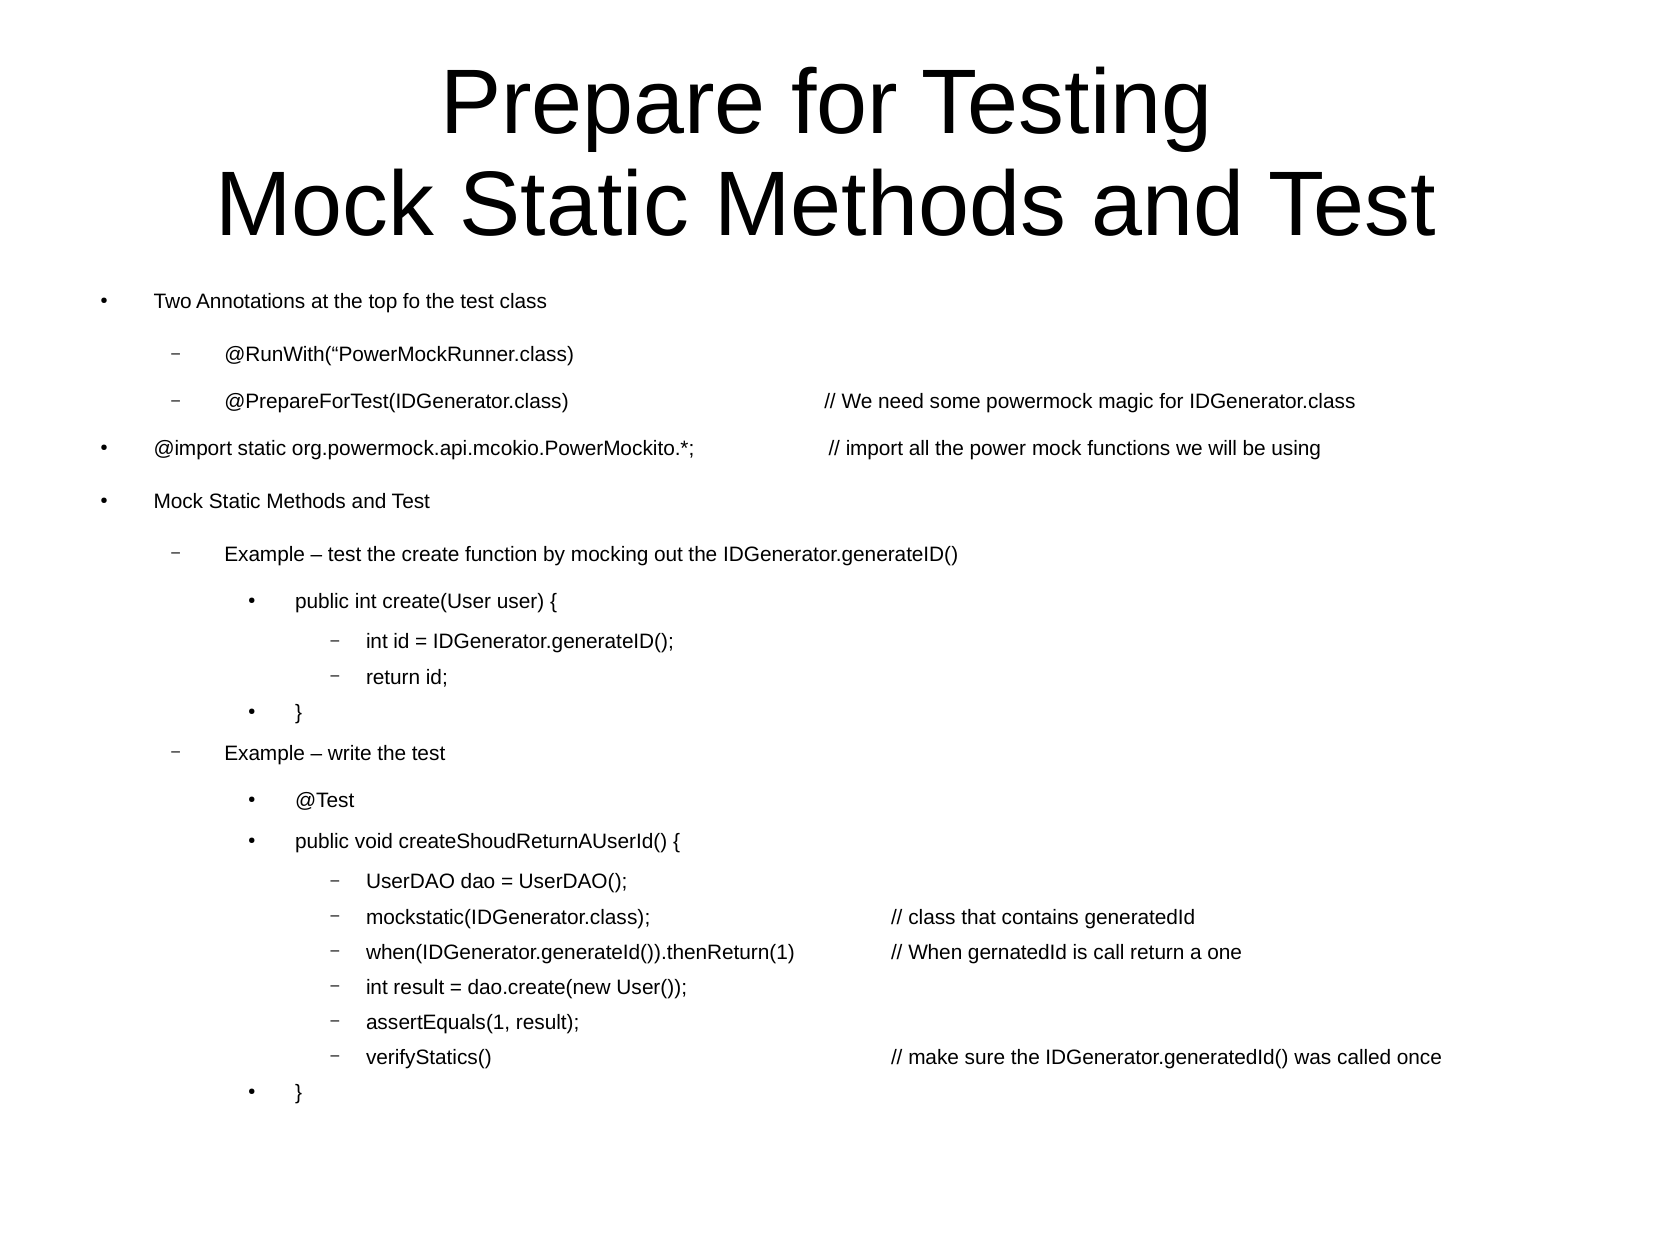

# Prepare for Testing Mock Static Methods and Test
Two Annotations at the top fo the test class
@RunWith(“PowerMockRunner.class)
@PrepareForTest(IDGenerator.class)				// We need some powermock magic for IDGenerator.class
@import static org.powermock.api.mcokio.PowerMockito.*;		// import all the power mock functions we will be using
Mock Static Methods and Test
Example – test the create function by mocking out the IDGenerator.generateID()
public int create(User user) {
int id = IDGenerator.generateID();
return id;
}
Example – write the test
@Test
public void createShoudReturnAUserId() {
UserDAO dao = UserDAO();
mockstatic(IDGenerator.class);				// class that contains generatedId
when(IDGenerator.generateId()).thenReturn(1)		// When gernatedId is call return a one
int result = dao.create(new User());
assertEquals(1, result);
verifyStatics()						// make sure the IDGenerator.generatedId() was called once
}